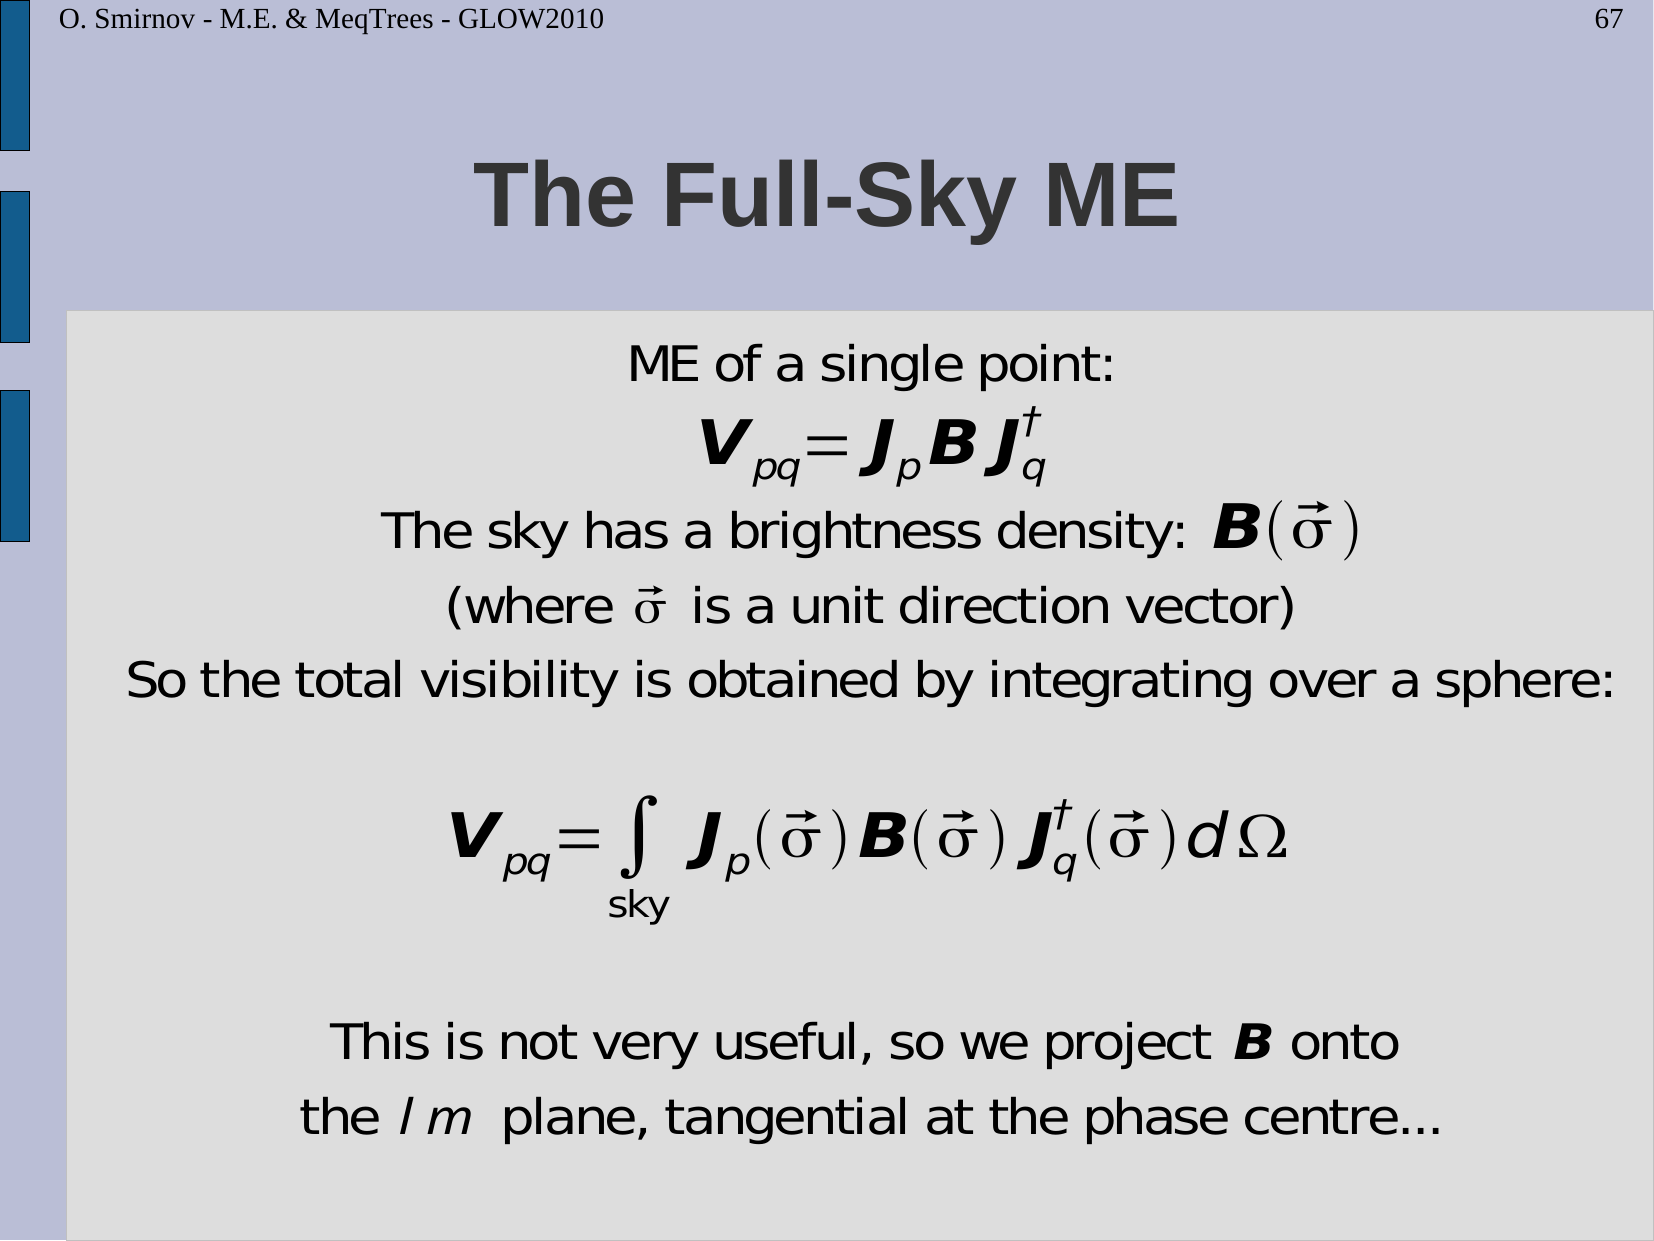

O. Smirnov - M.E. & MeqTrees - GLOW2010
67
# The Full-Sky ME